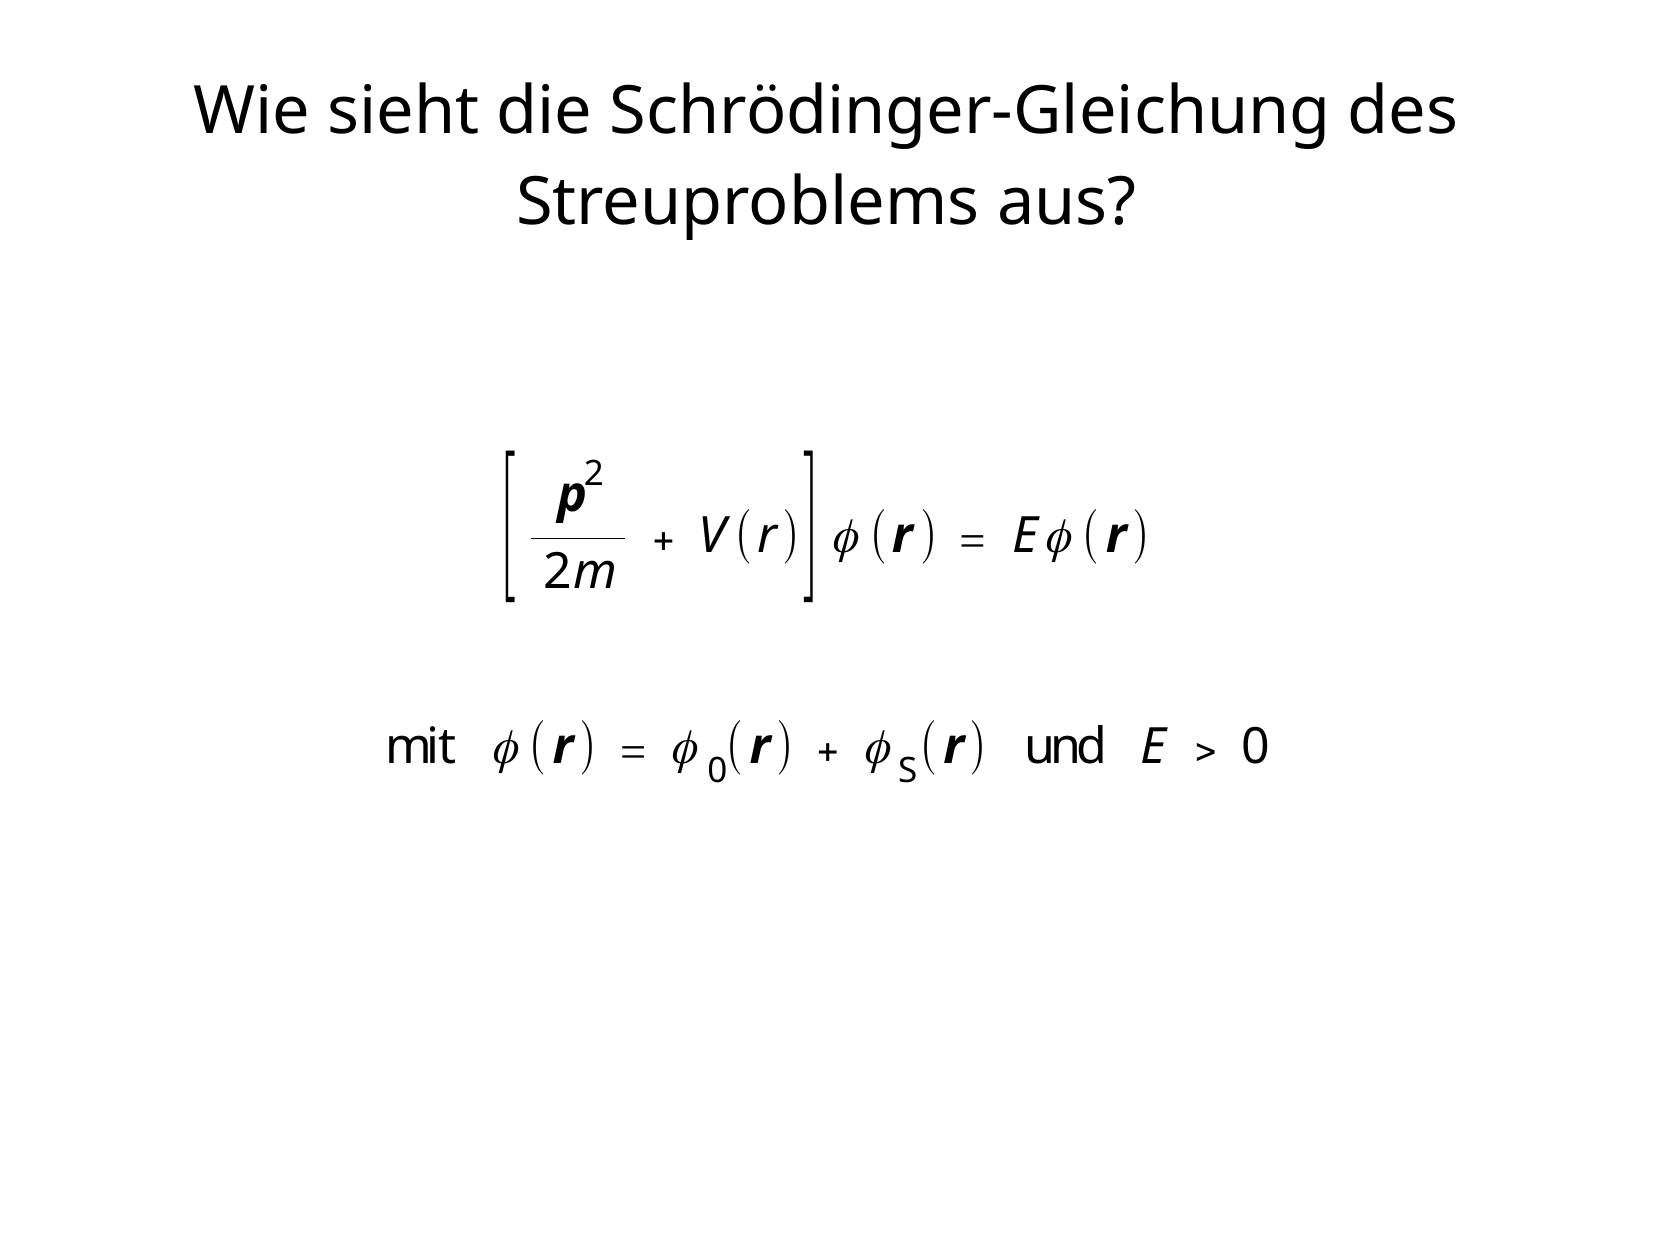

# Wie sieht die Schrödinger-Gleichung des Streuproblems aus?